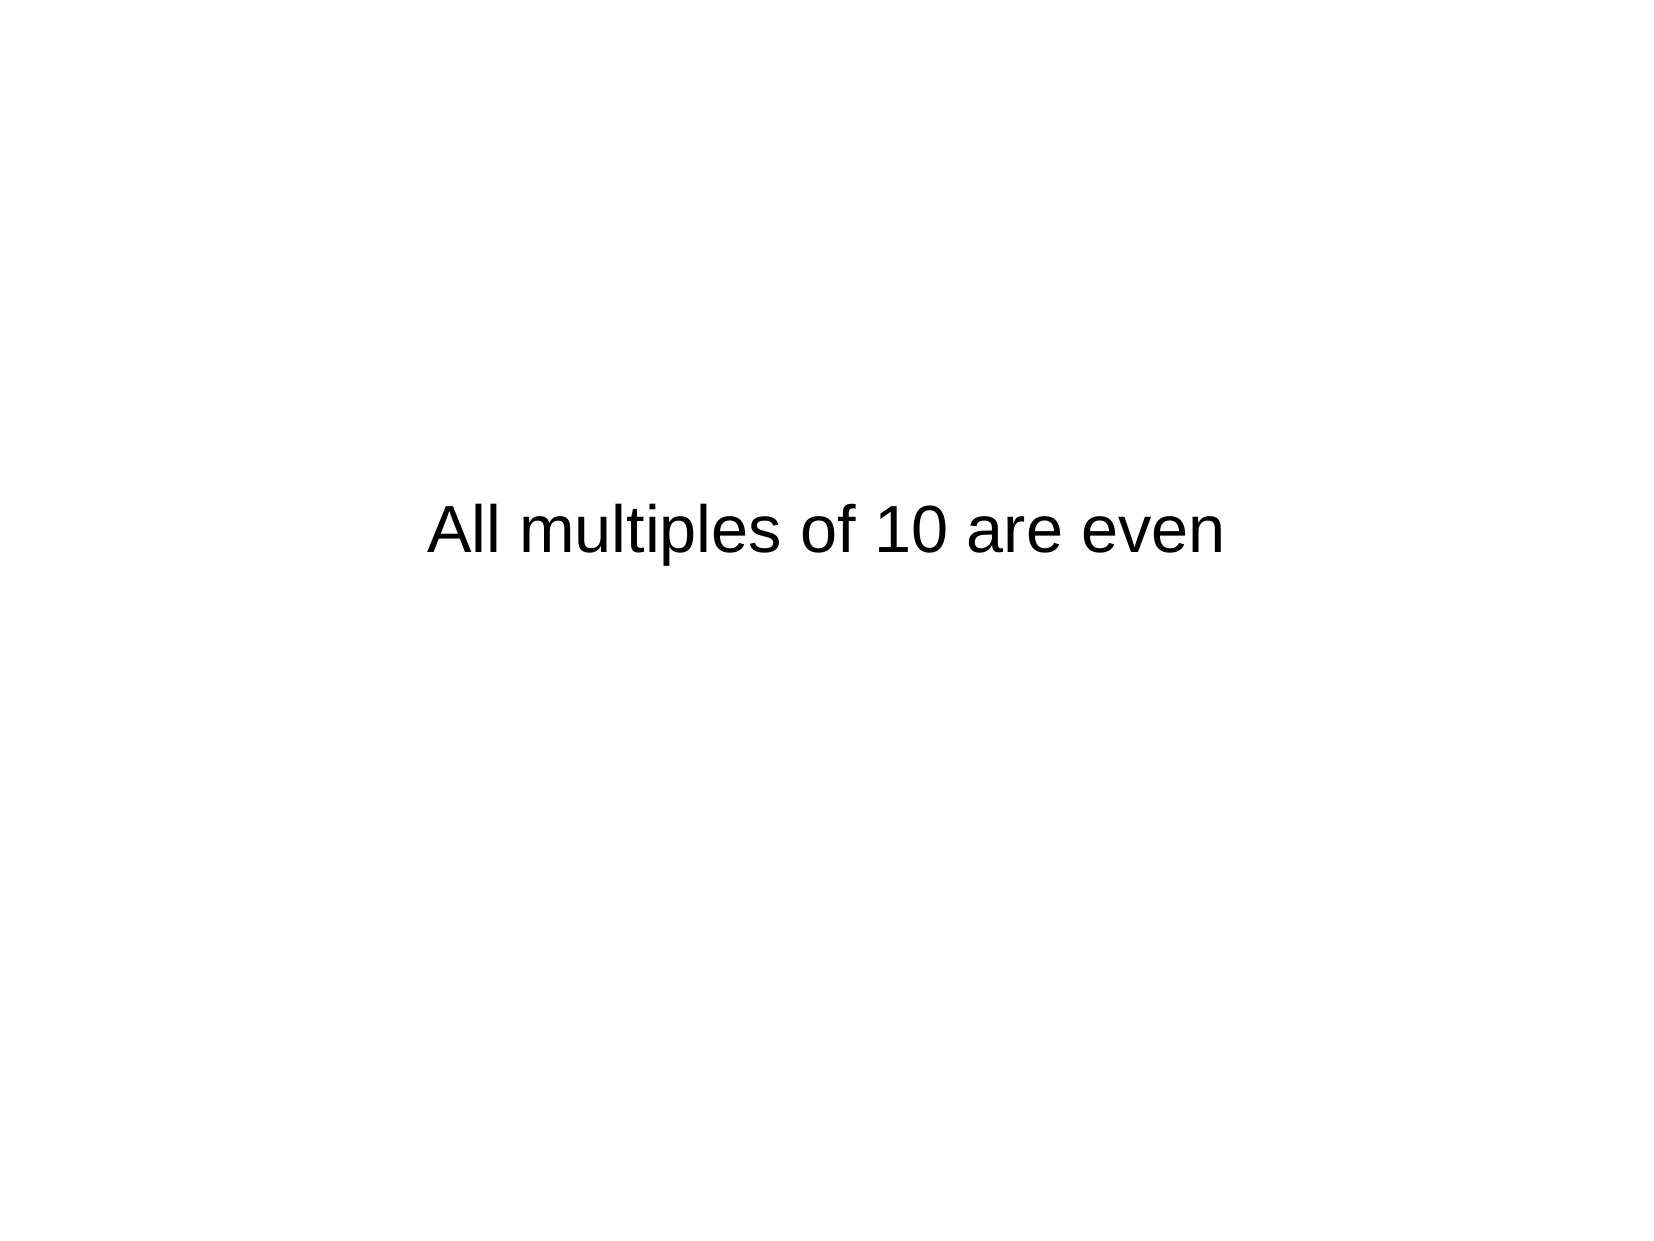

# All multiples of 10 are even